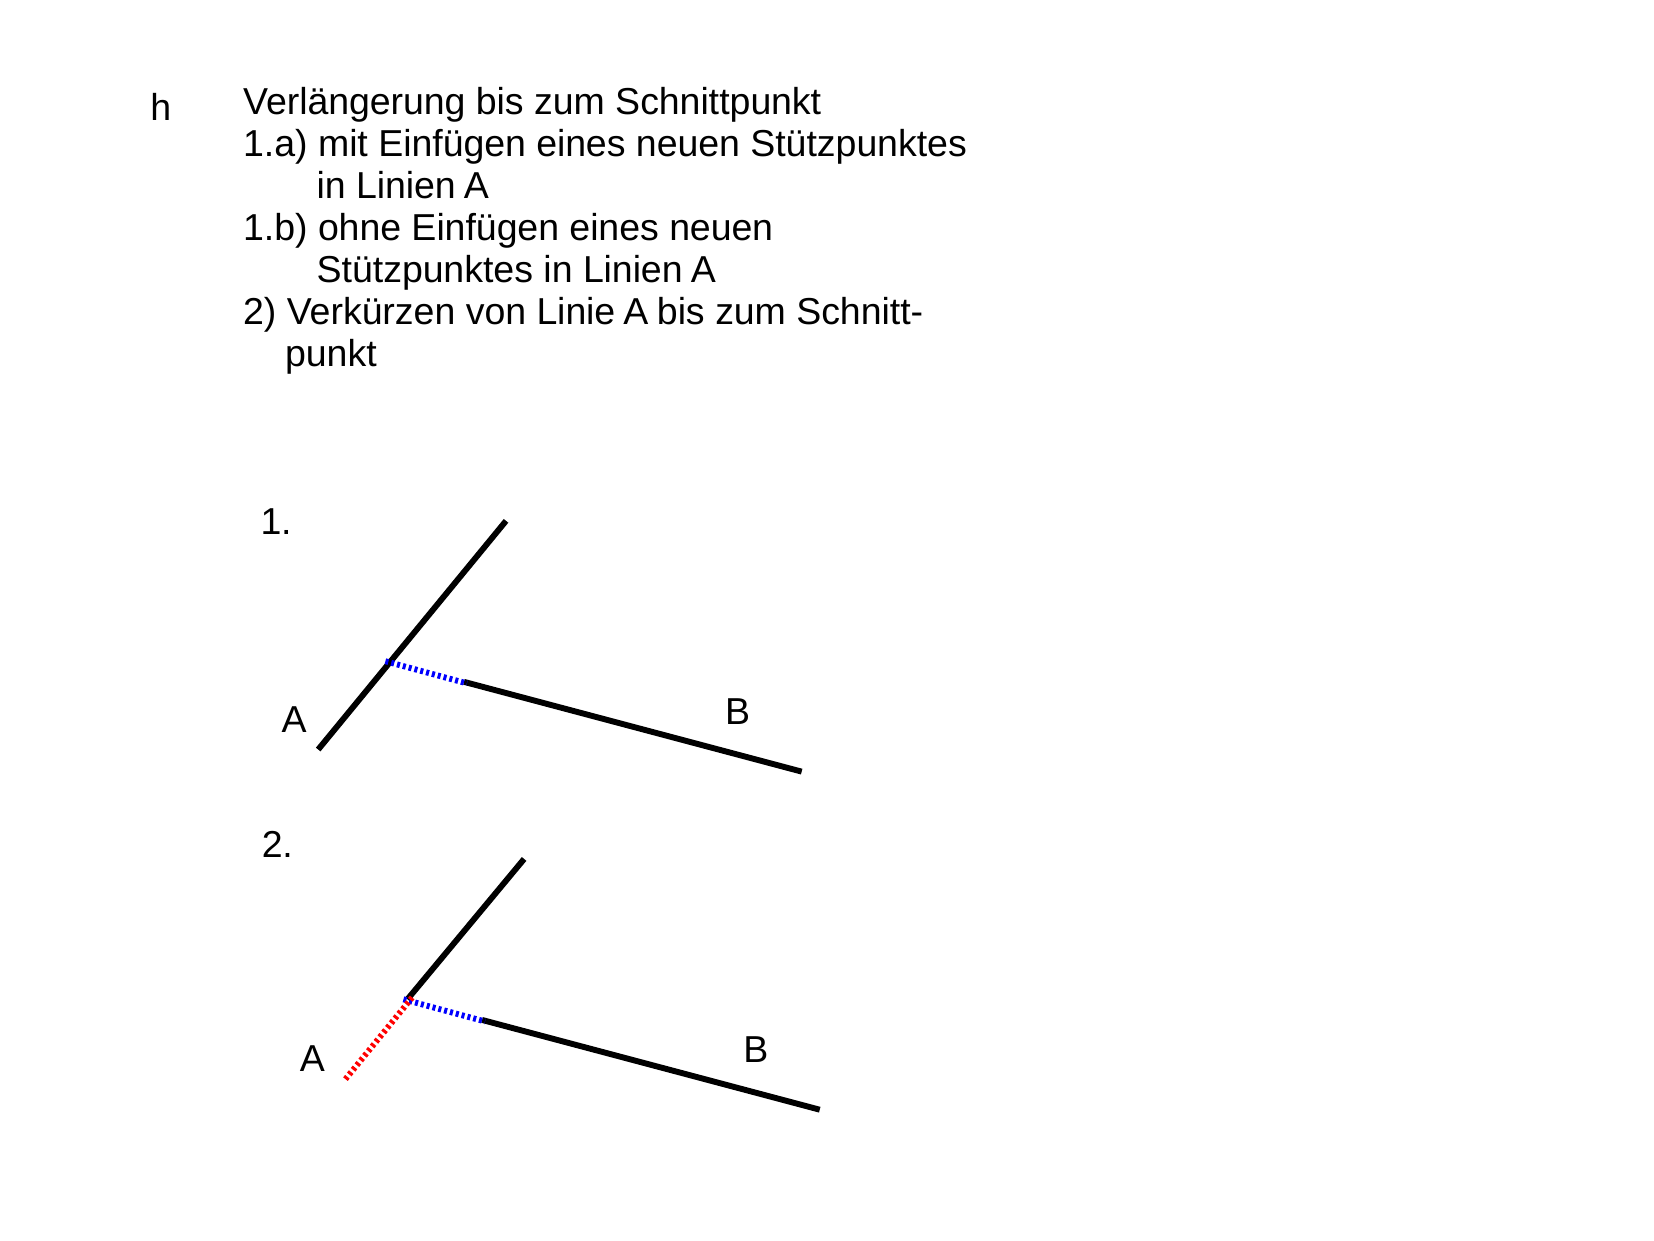

Verlängerung bis zum Schnittpunkt
1.a) mit Einfügen eines neuen Stützpunktes
 in Linien A
1.b) ohne Einfügen eines neuen
 Stützpunktes in Linien A
2) Verkürzen von Linie A bis zum Schnitt-
 punkt
h
1.
B
A
2.
B
A